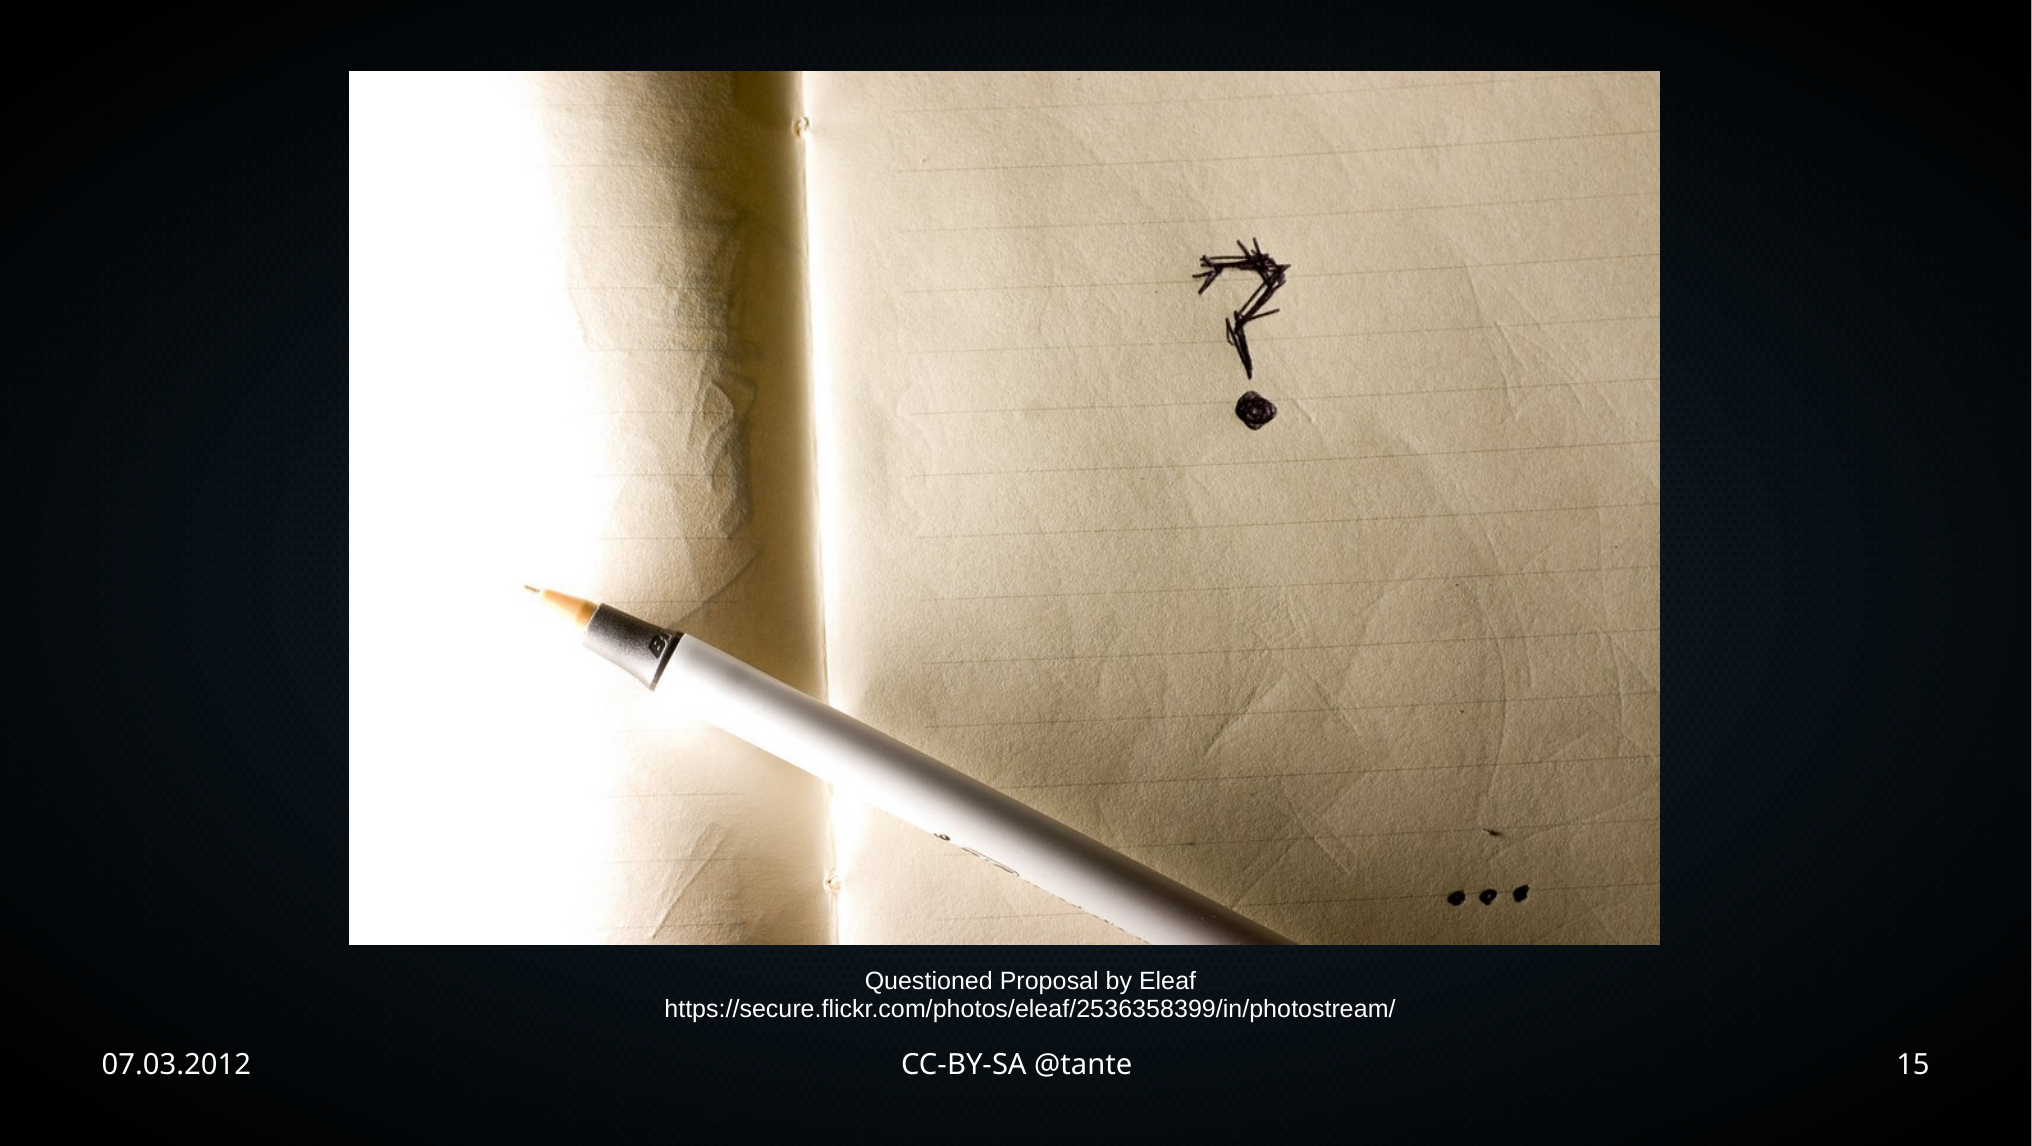

#
Questioned Proposal by Eleaf
https://secure.flickr.com/photos/eleaf/2536358399/in/photostream/
07.03.2012
CC-BY-SA @tante
15